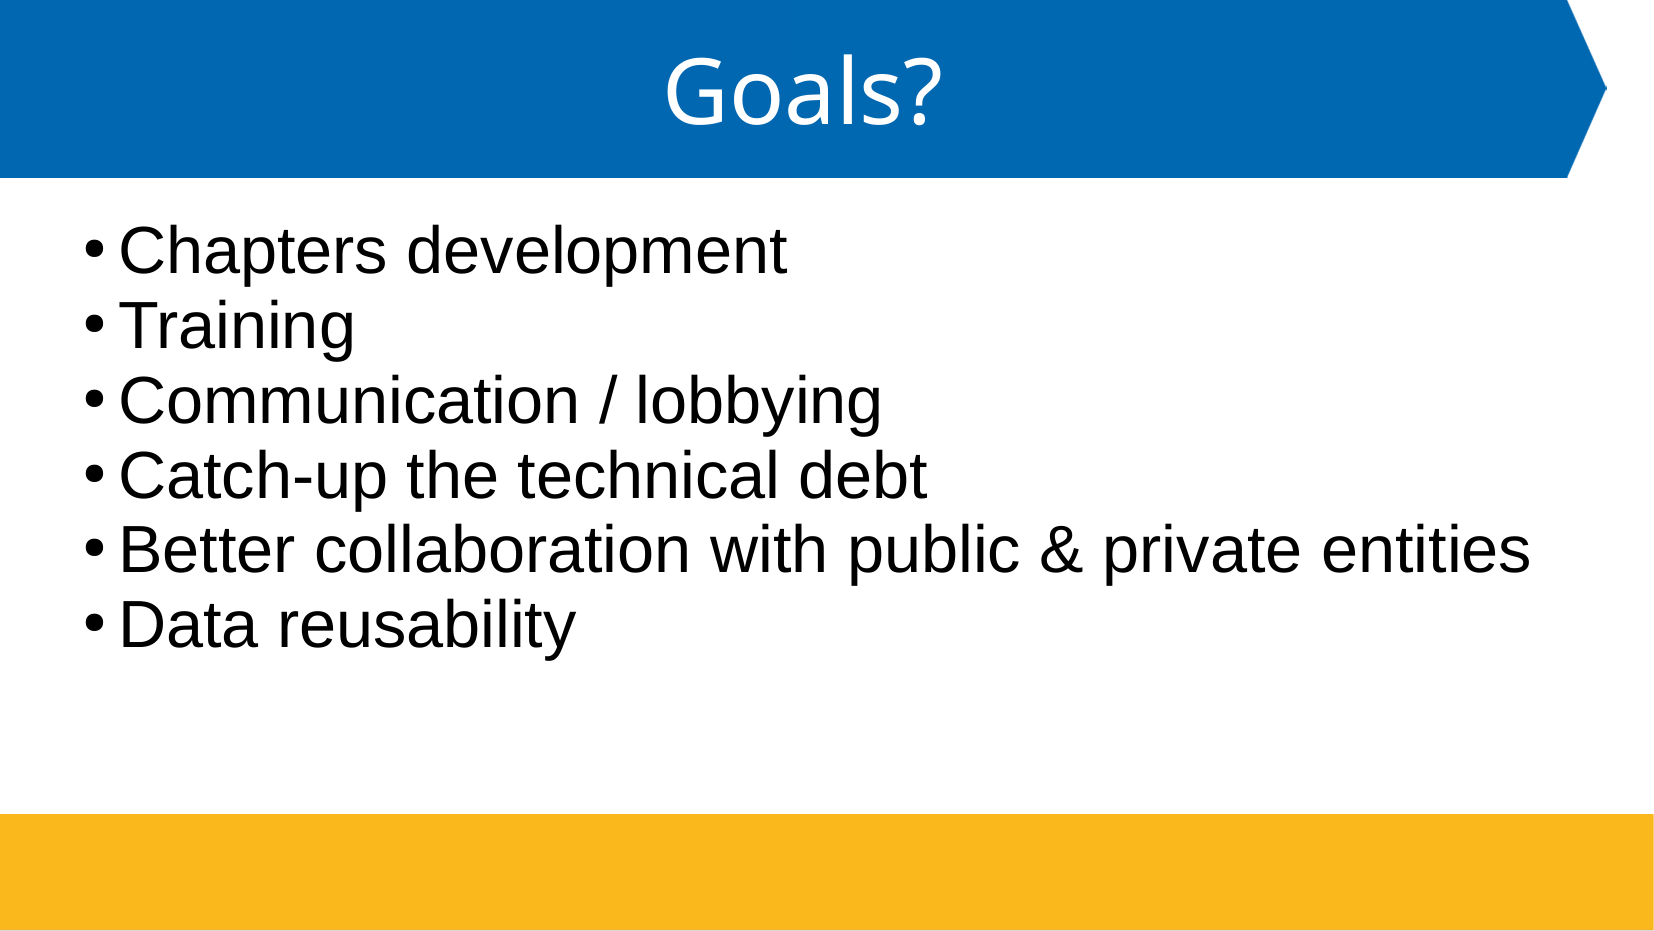

# Goals?
Chapters development
Training
Communication / lobbying
Catch-up the technical debt
Better collaboration with public & private entities
Data reusability